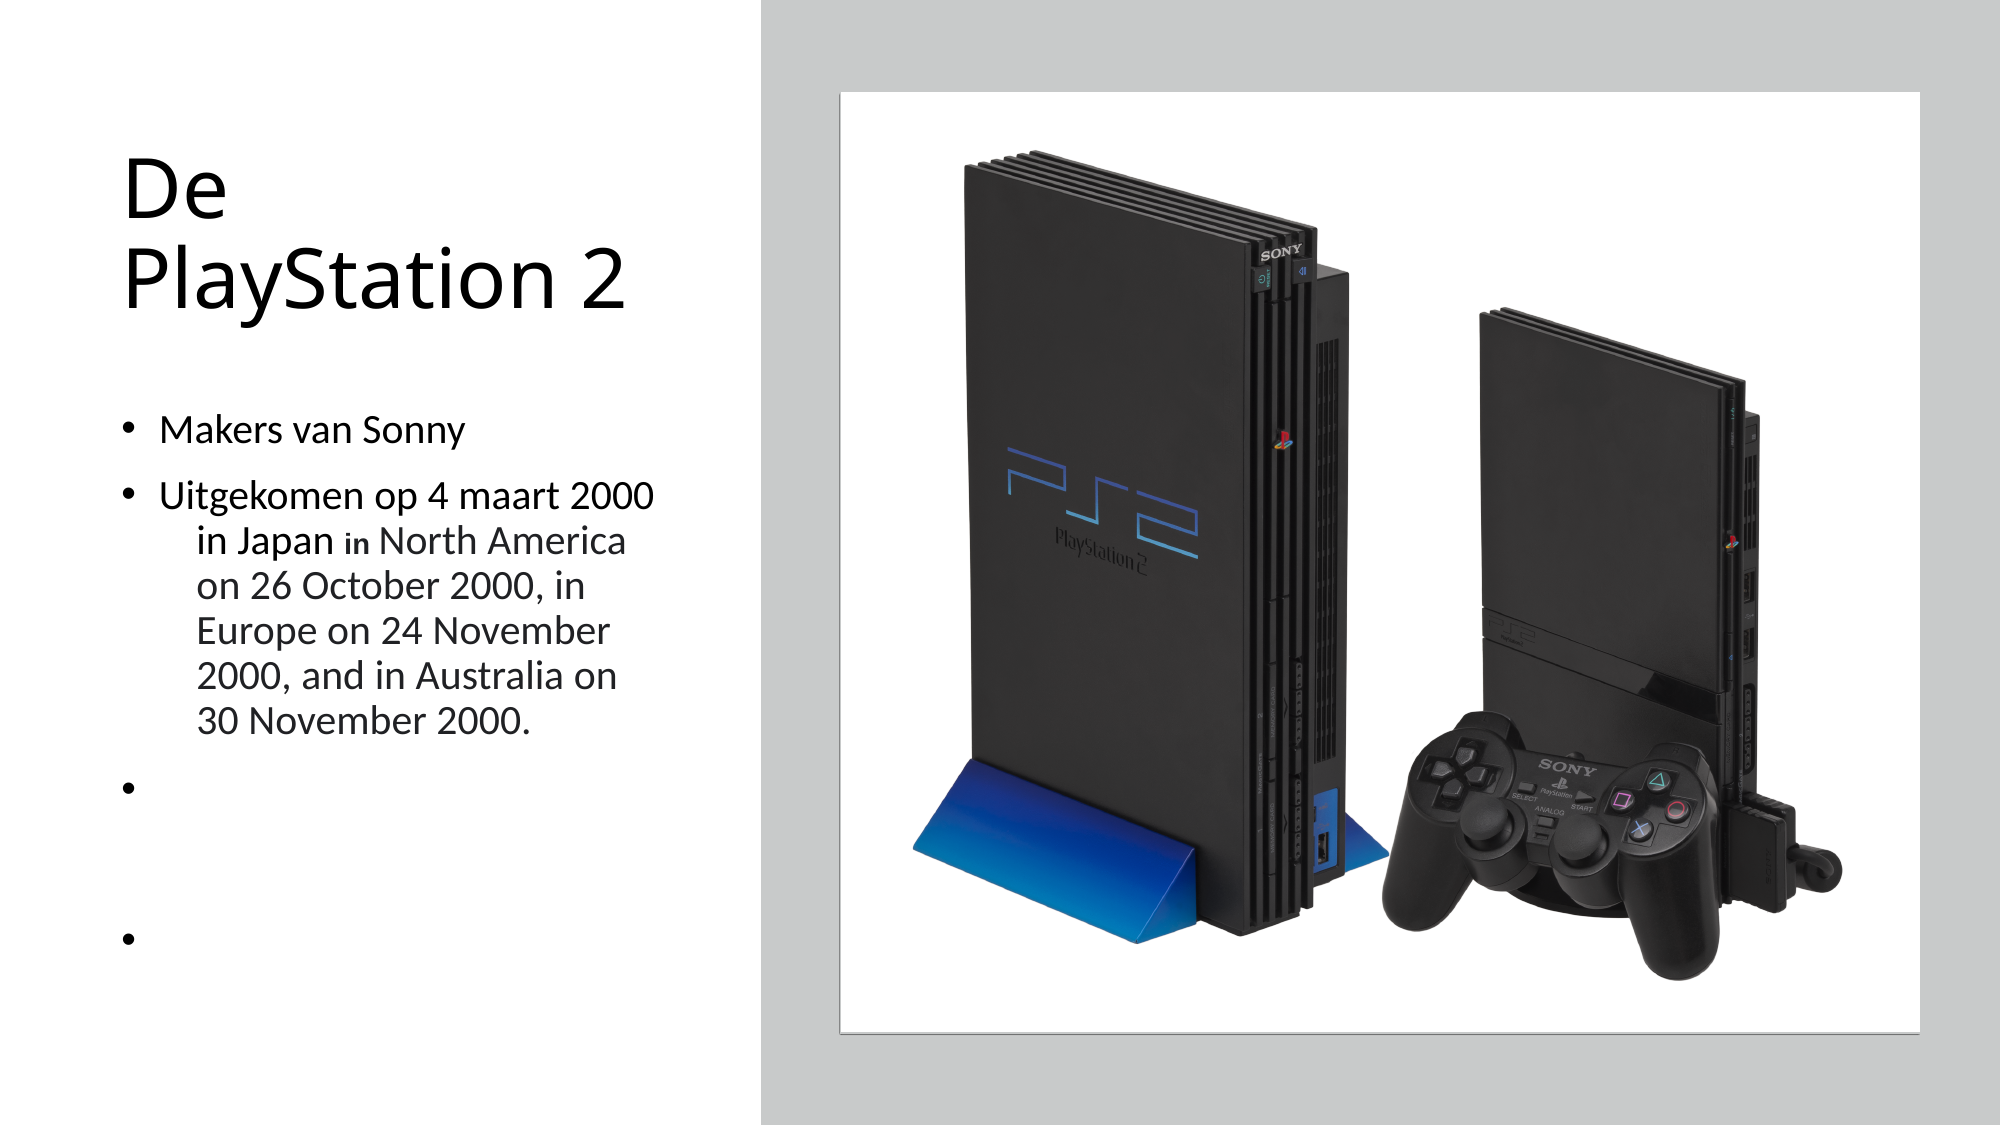

# De PlayStation 2
Makers van Sonny
Uitgekomen op 4 maart 2000 in Japan in North America on 26 October 2000, in Europe on 24 November 2000, and in Australia on 30 November 2000.